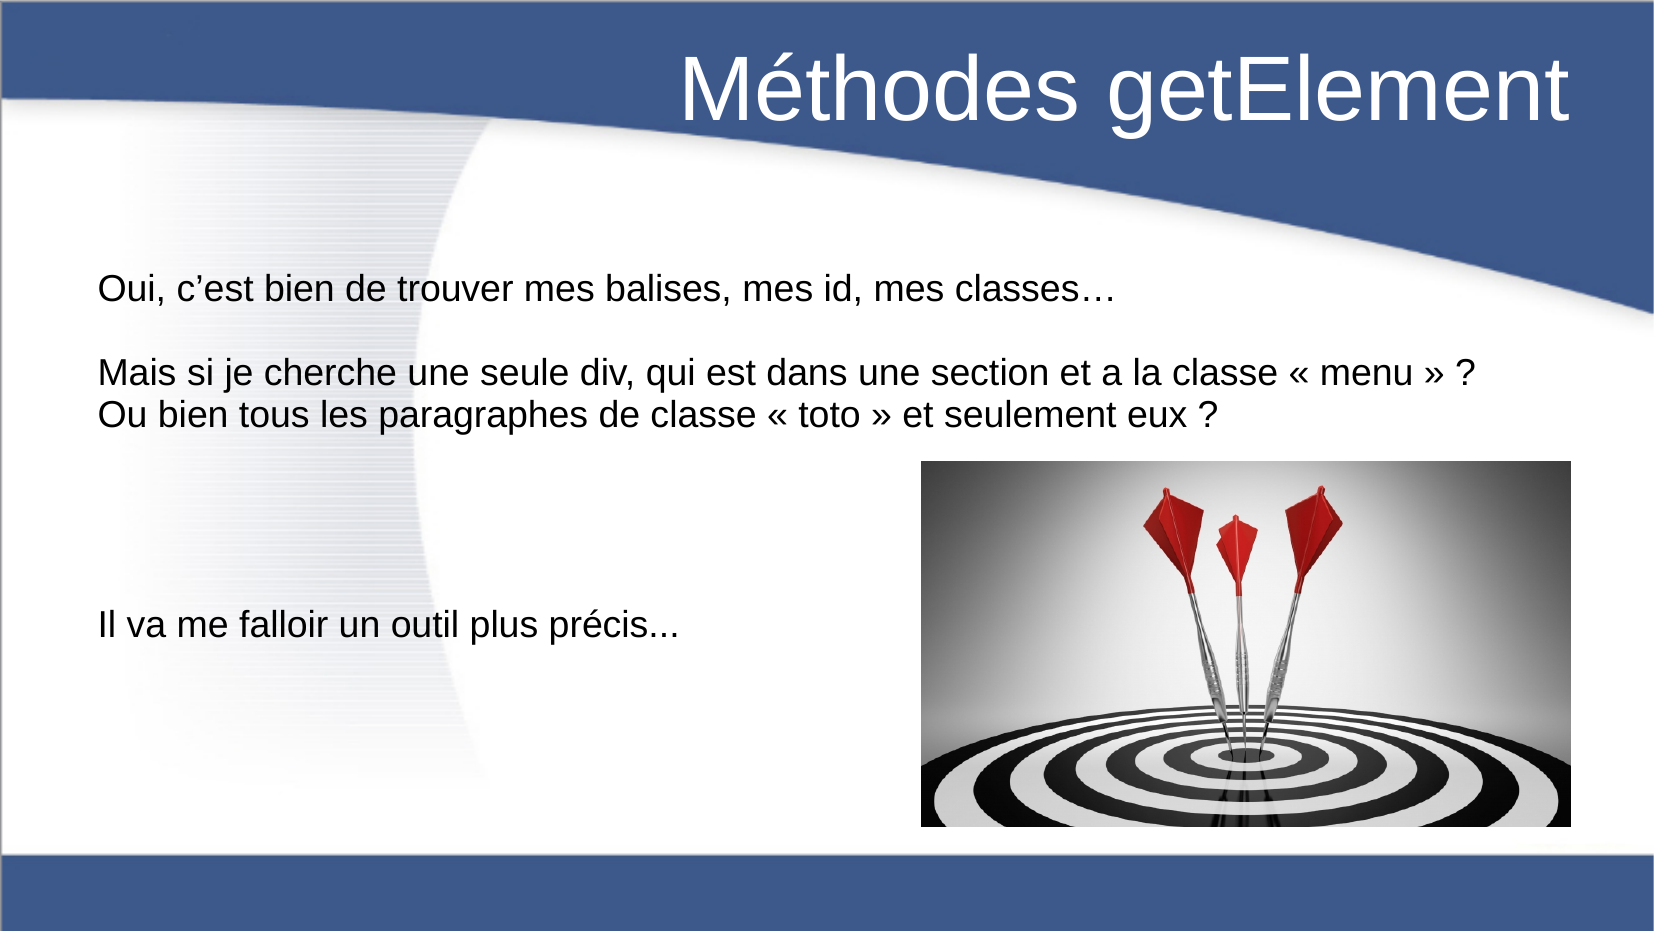

# Méthodes getElement
Oui, c’est bien de trouver mes balises, mes id, mes classes…
Mais si je cherche une seule div, qui est dans une section et a la classe « menu » ?
Ou bien tous les paragraphes de classe « toto » et seulement eux ?
Il va me falloir un outil plus précis...